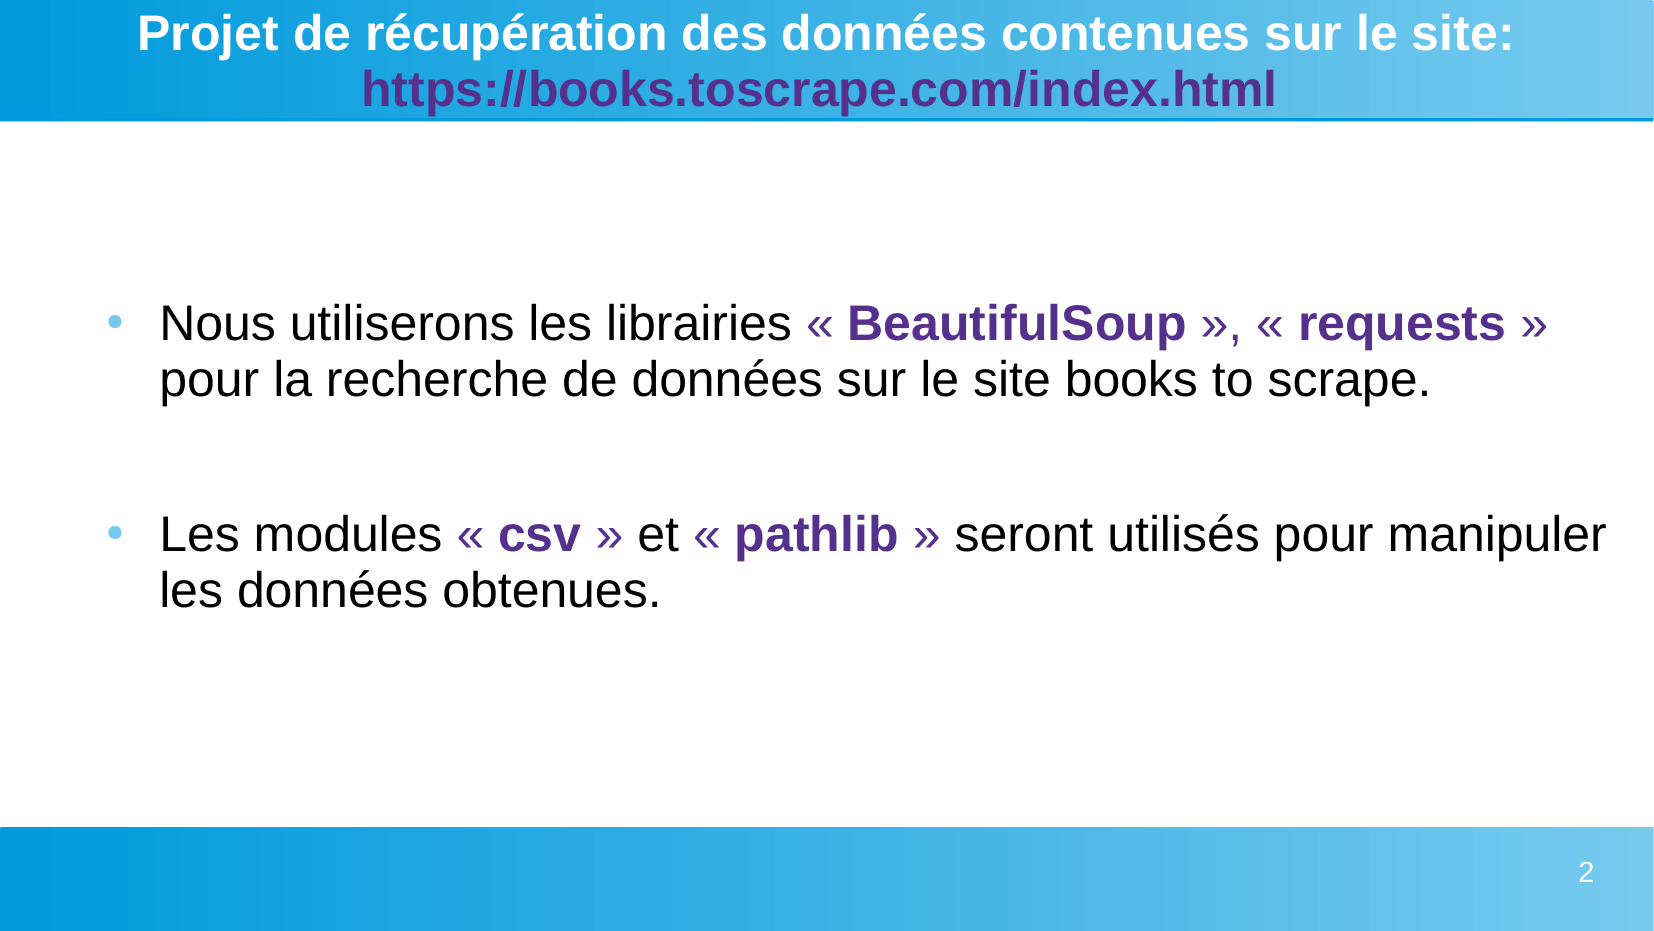

# Projet de récupération des données contenues sur le site: https://books.toscrape.com/index.html
Nous utiliserons les librairies « BeautifulSoup », « requests » pour la recherche de données sur le site books to scrape.
Les modules « csv » et « pathlib » seront utilisés pour manipuler les données obtenues.
2